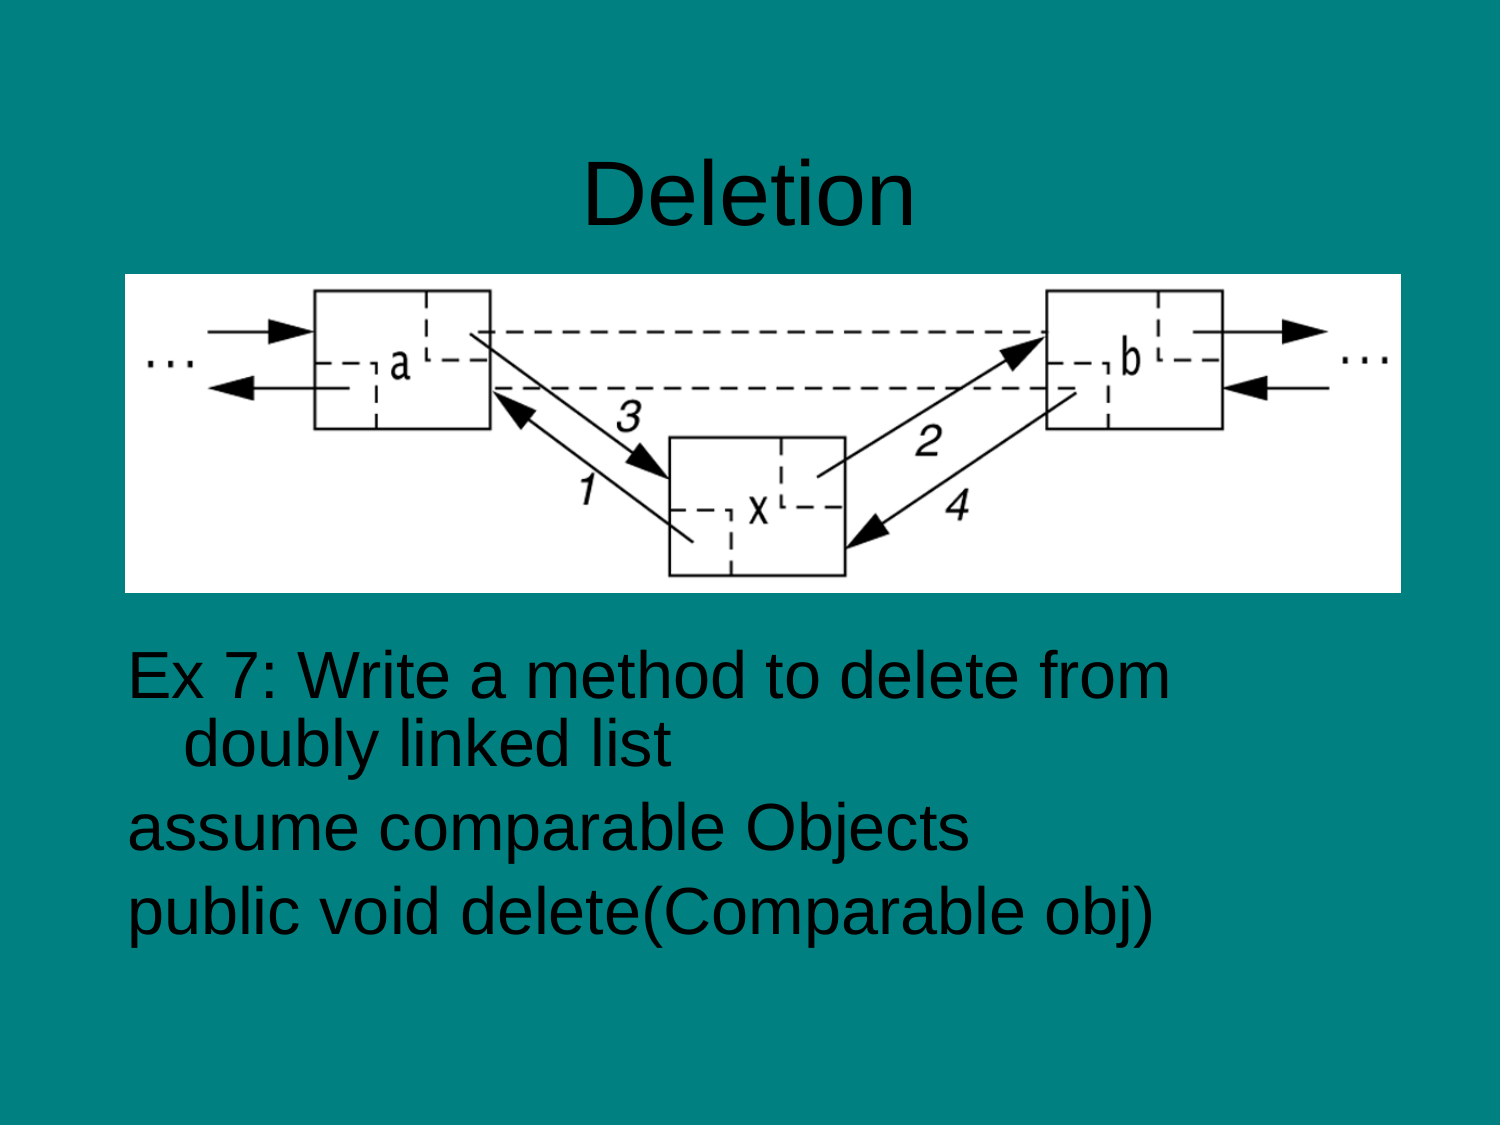

# Deletion
Ex 7: Write a method to delete from doubly linked list
assume comparable Objects
public void delete(Comparable obj)